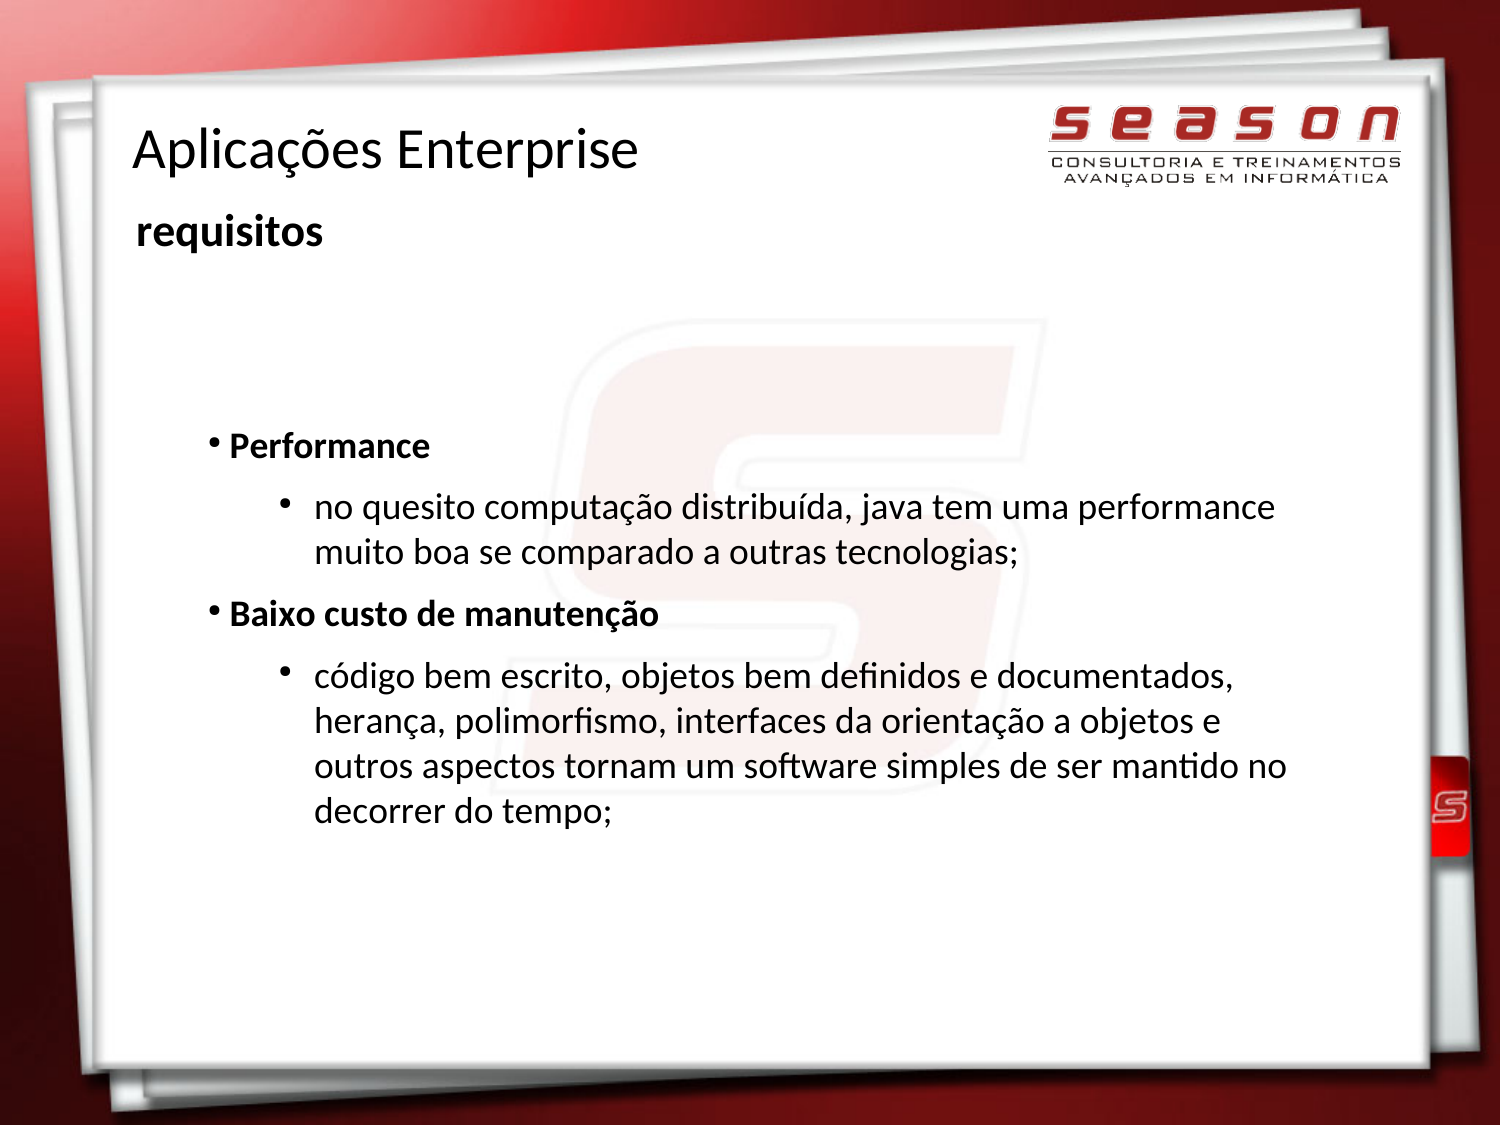

# Aplicações Enterprise
requisitos
 Performance
no quesito computação distribuída, java tem uma performance muito boa se comparado a outras tecnologias;
 Baixo custo de manutenção
código bem escrito, objetos bem definidos e documentados, herança, polimorfismo, interfaces da orientação a objetos e outros aspectos tornam um software simples de ser mantido no decorrer do tempo;